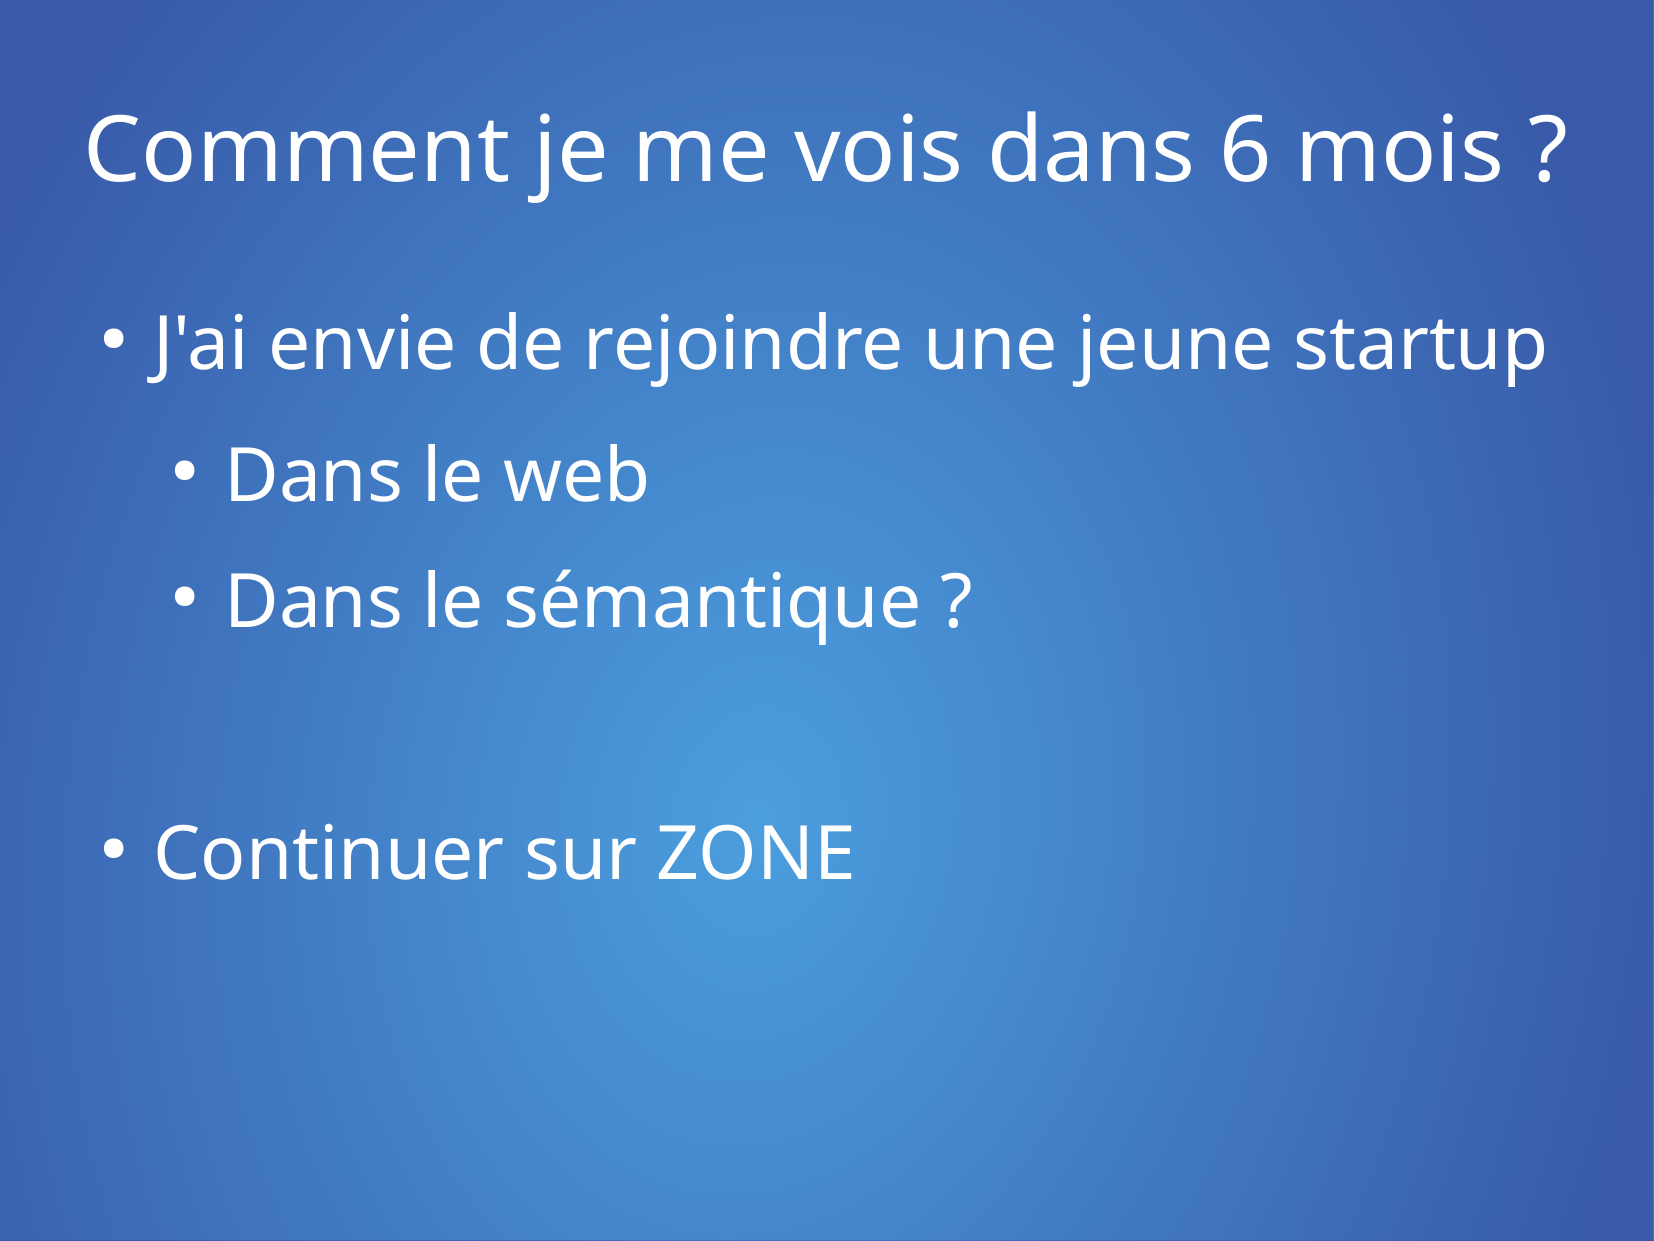

# Comment je me vois dans 6 mois ?
J'ai envie de rejoindre une jeune startup
Dans le web
Dans le sémantique ?
Continuer sur ZONE